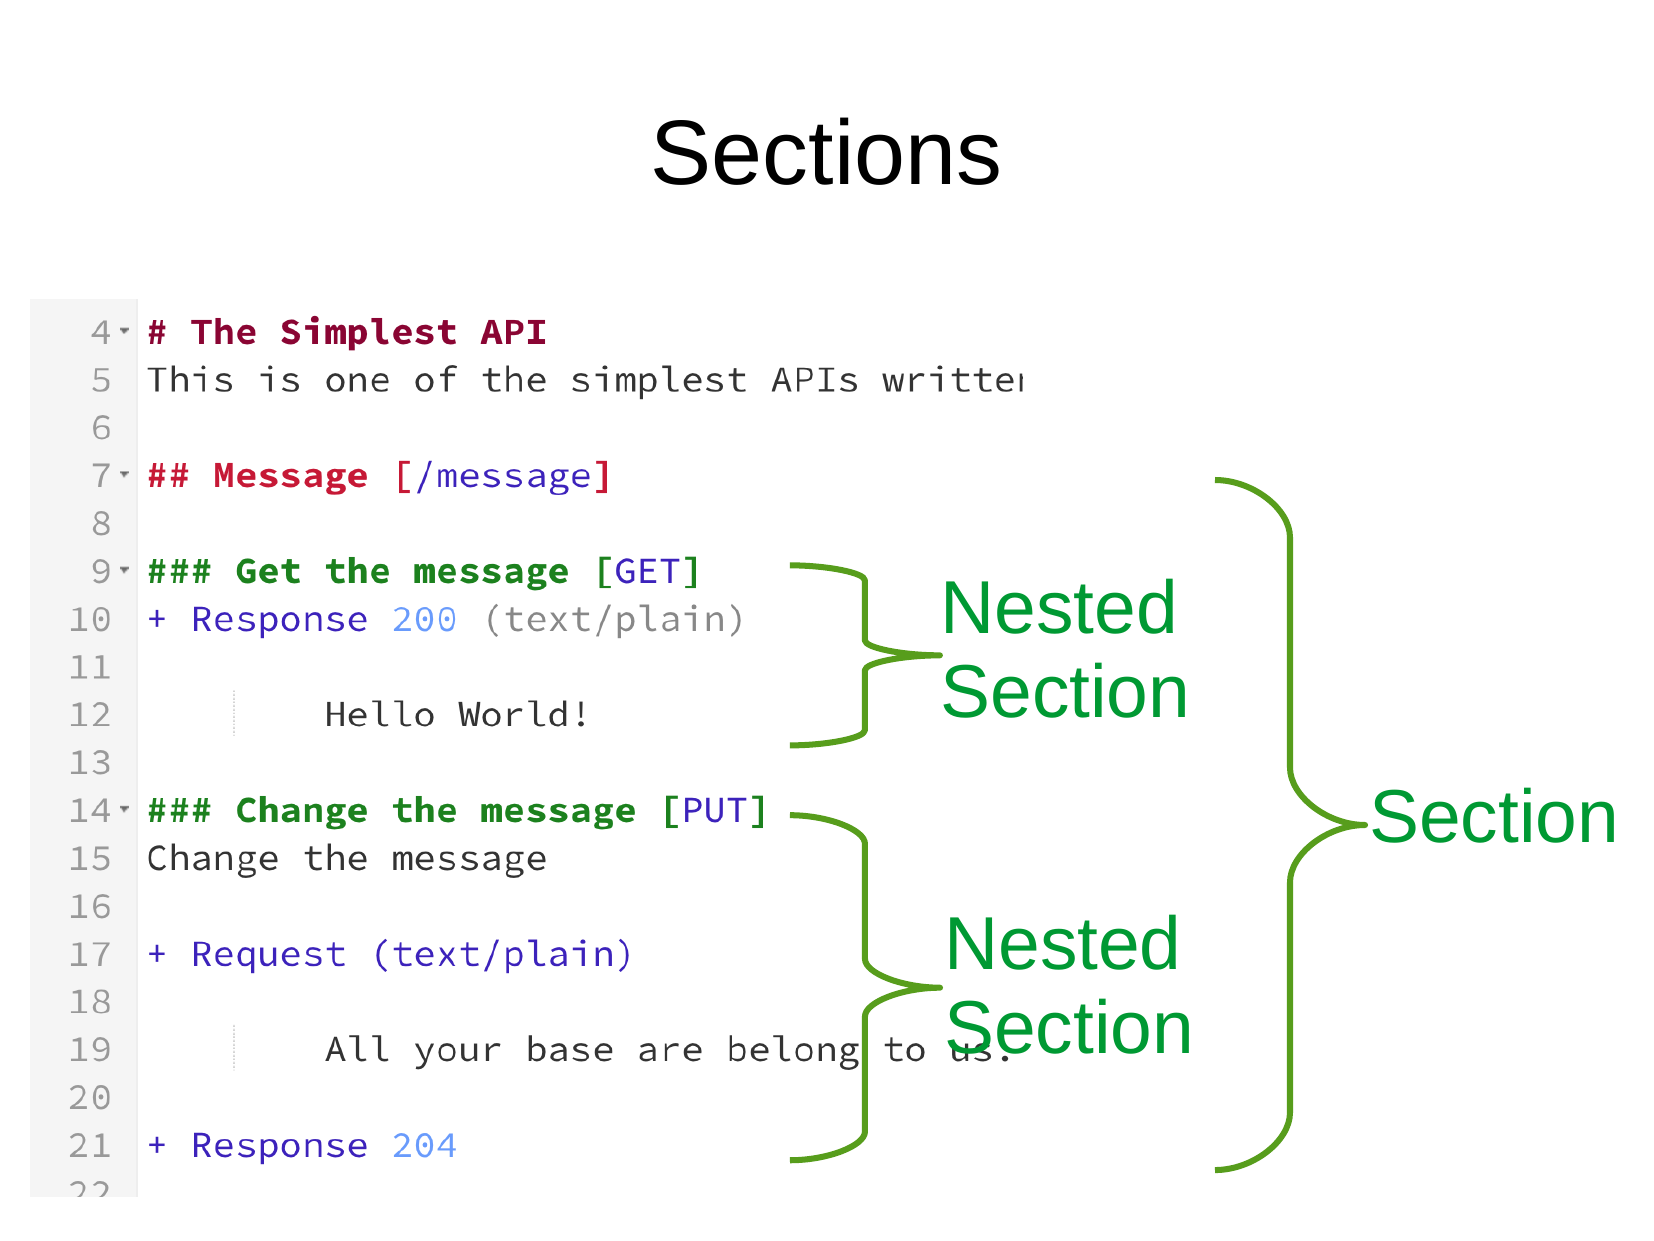

# Sections
Nested
Section
Section
Nested
Section